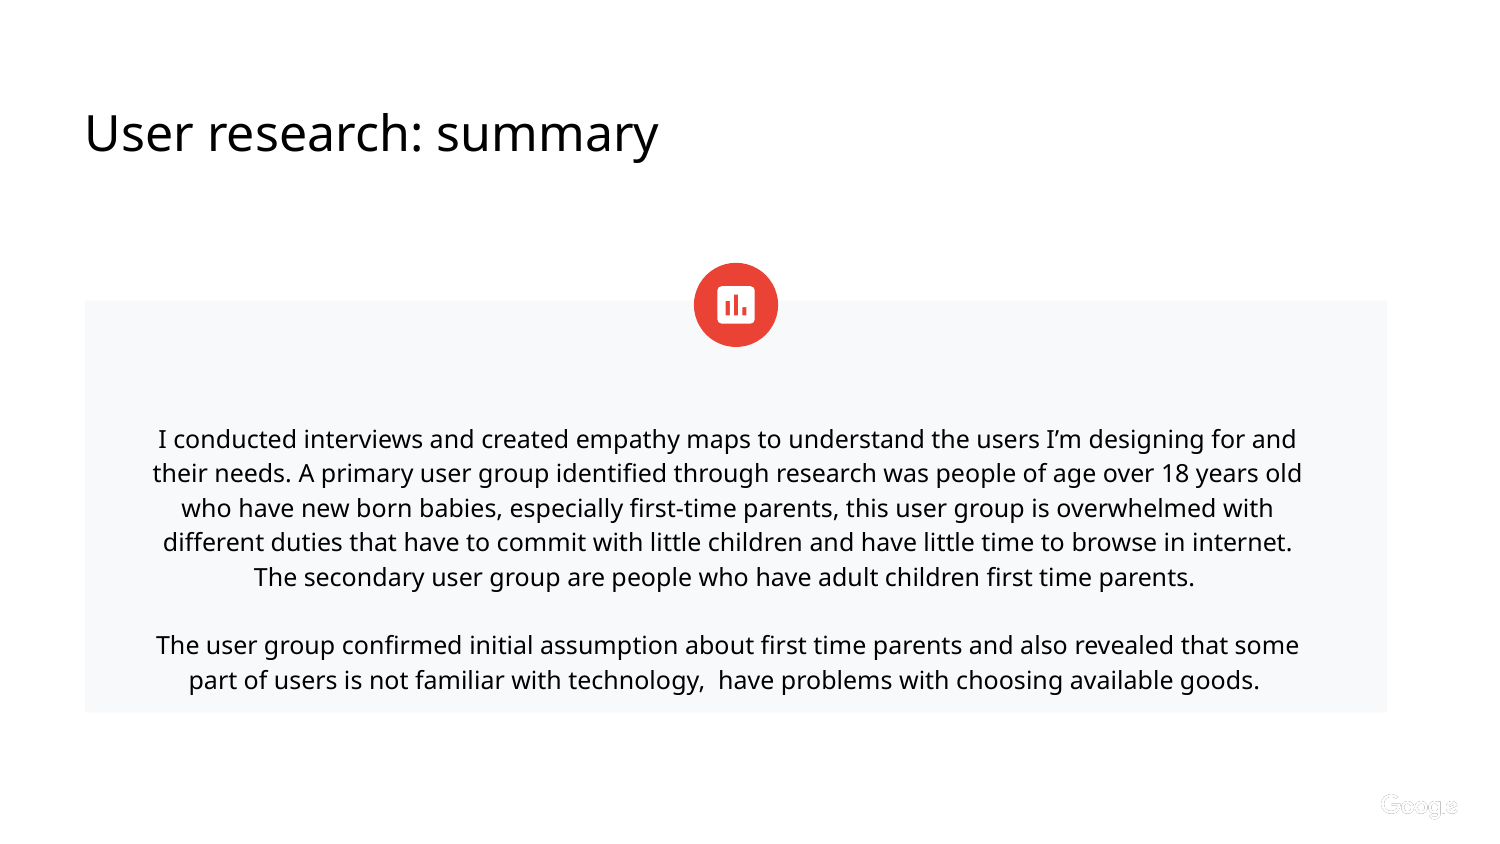

User research: summary
I conducted interviews and created empathy maps to understand the users I’m designing for and their needs. A primary user group identified through research was people of age over 18 years old who have new born babies, especially first-time parents, this user group is overwhelmed with different duties that have to commit with little children and have little time to browse in internet. The secondary user group are people who have adult children first time parents.
The user group confirmed initial assumption about first time parents and also revealed that some part of users is not familiar with technology, have problems with choosing available goods.